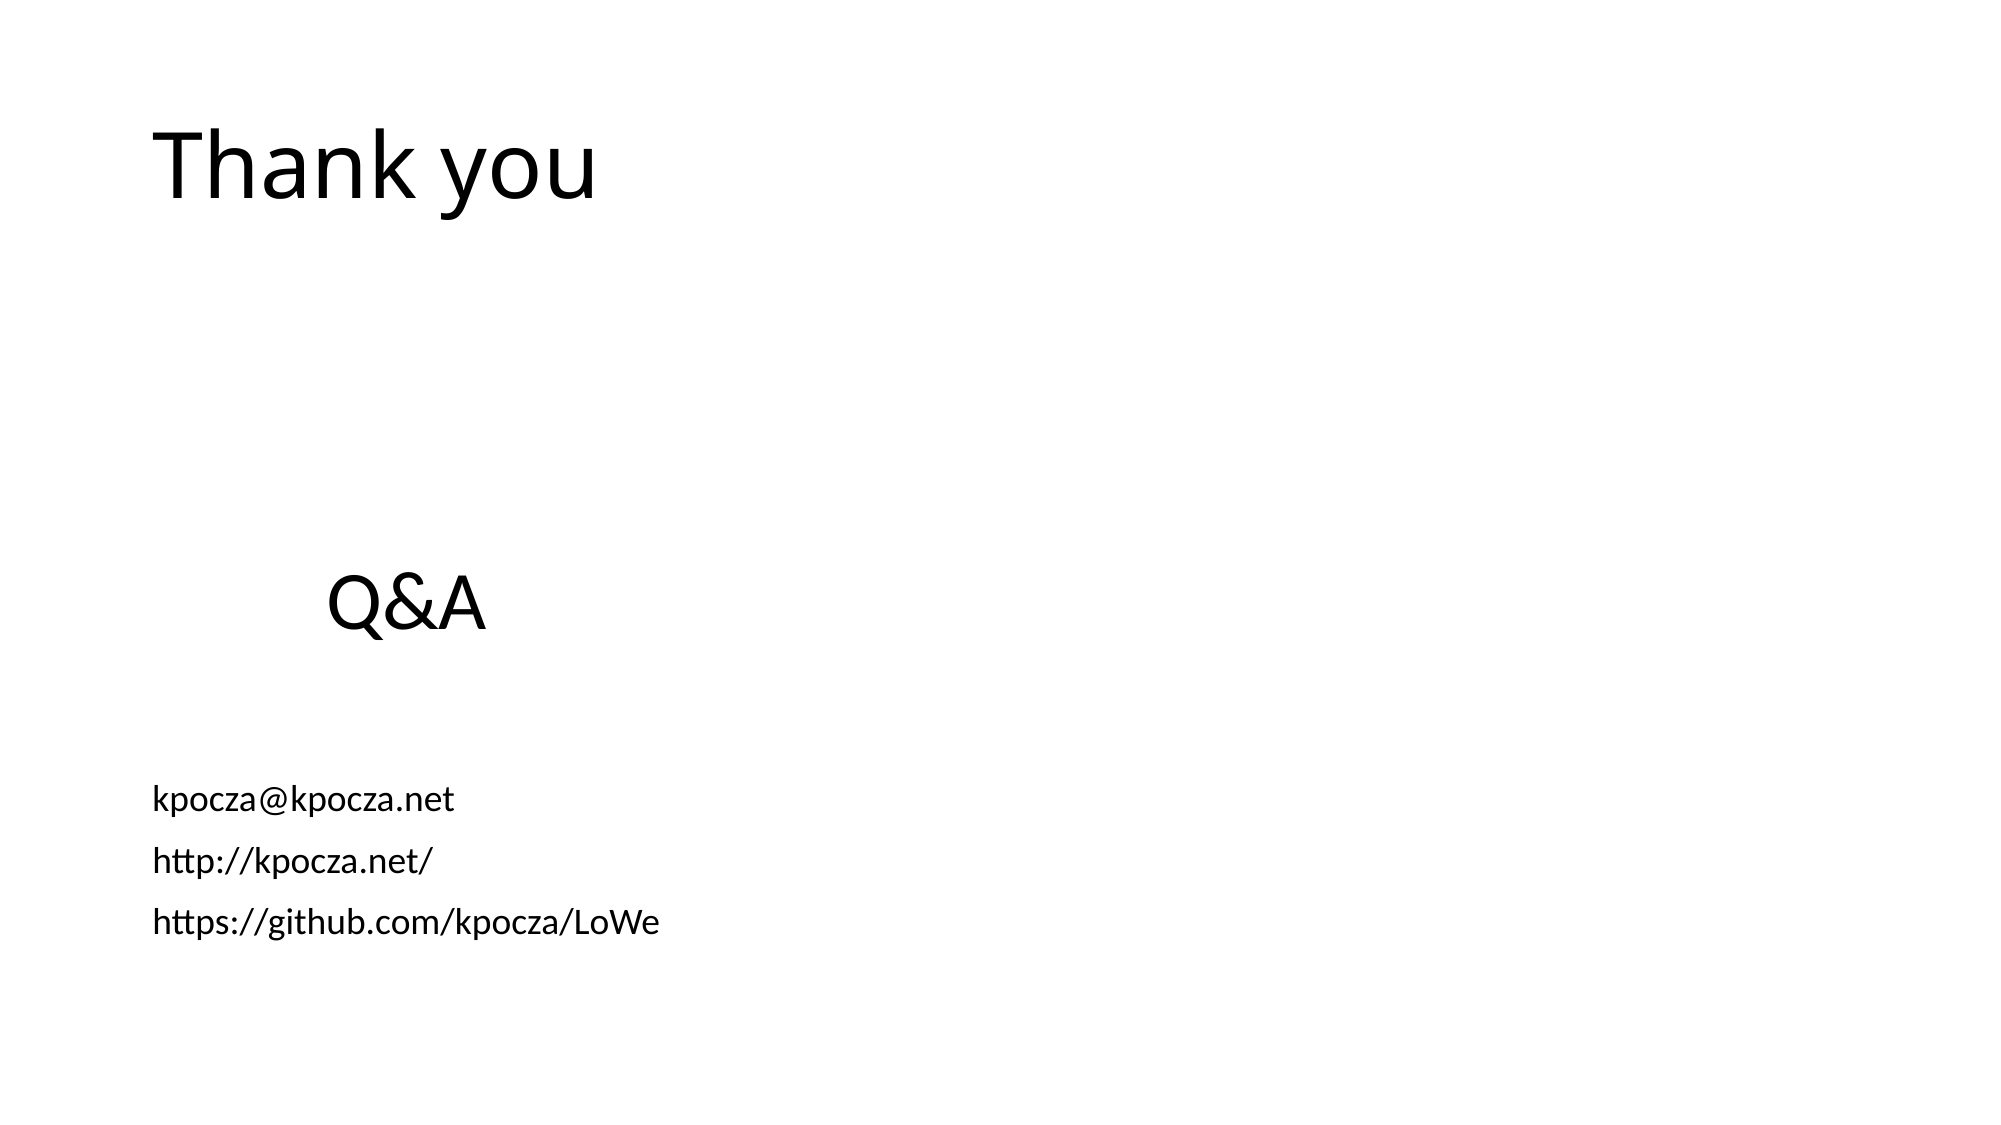

# Thank you
Q&A
kpocza@kpocza.net
http://kpocza.net/
https://github.com/kpocza/LoWe